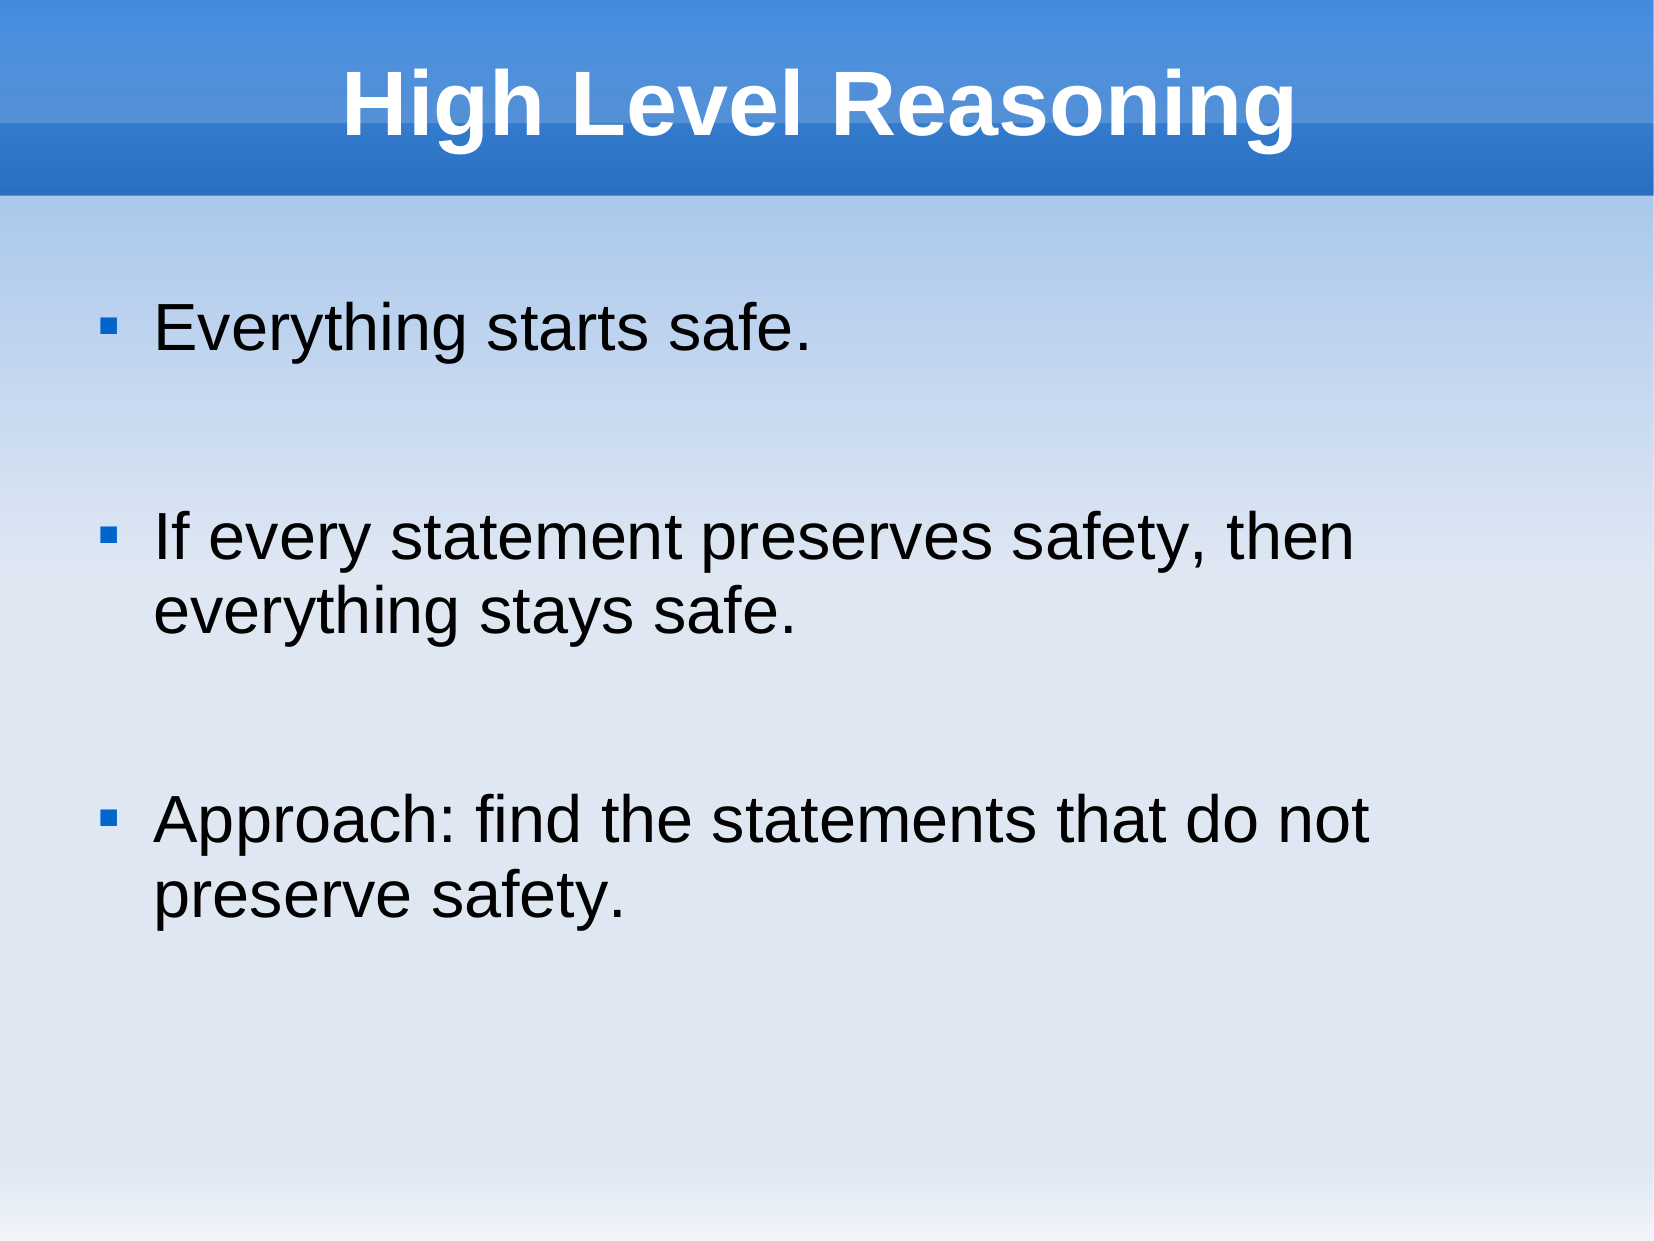

# High Level Reasoning
Everything starts safe.
If every statement preserves safety, then everything stays safe.
Approach: find the statements that do not preserve safety.